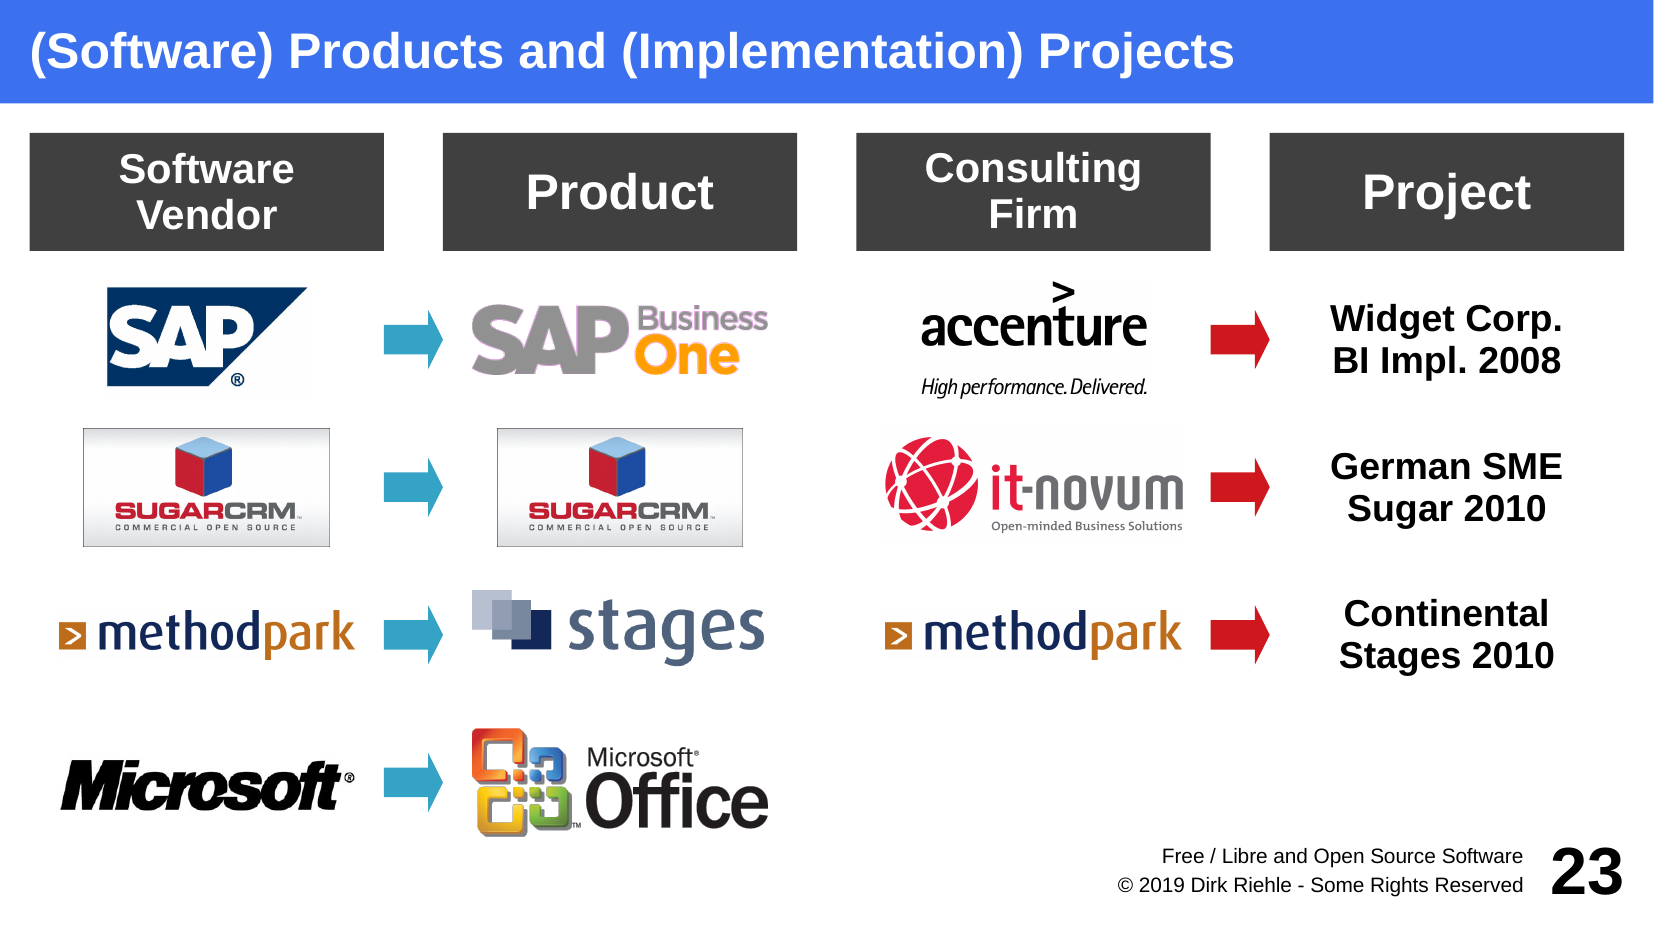

# (Software) Products and (Implementation) Projects
Software
Vendor
Product
Consulting
Firm
Project
Widget Corp.
BI Impl. 2008
German SME
Sugar 2010
Continental
Stages 2010
Free / Libre and Open Source Software
23
© 2019 Dirk Riehle - Some Rights Reserved